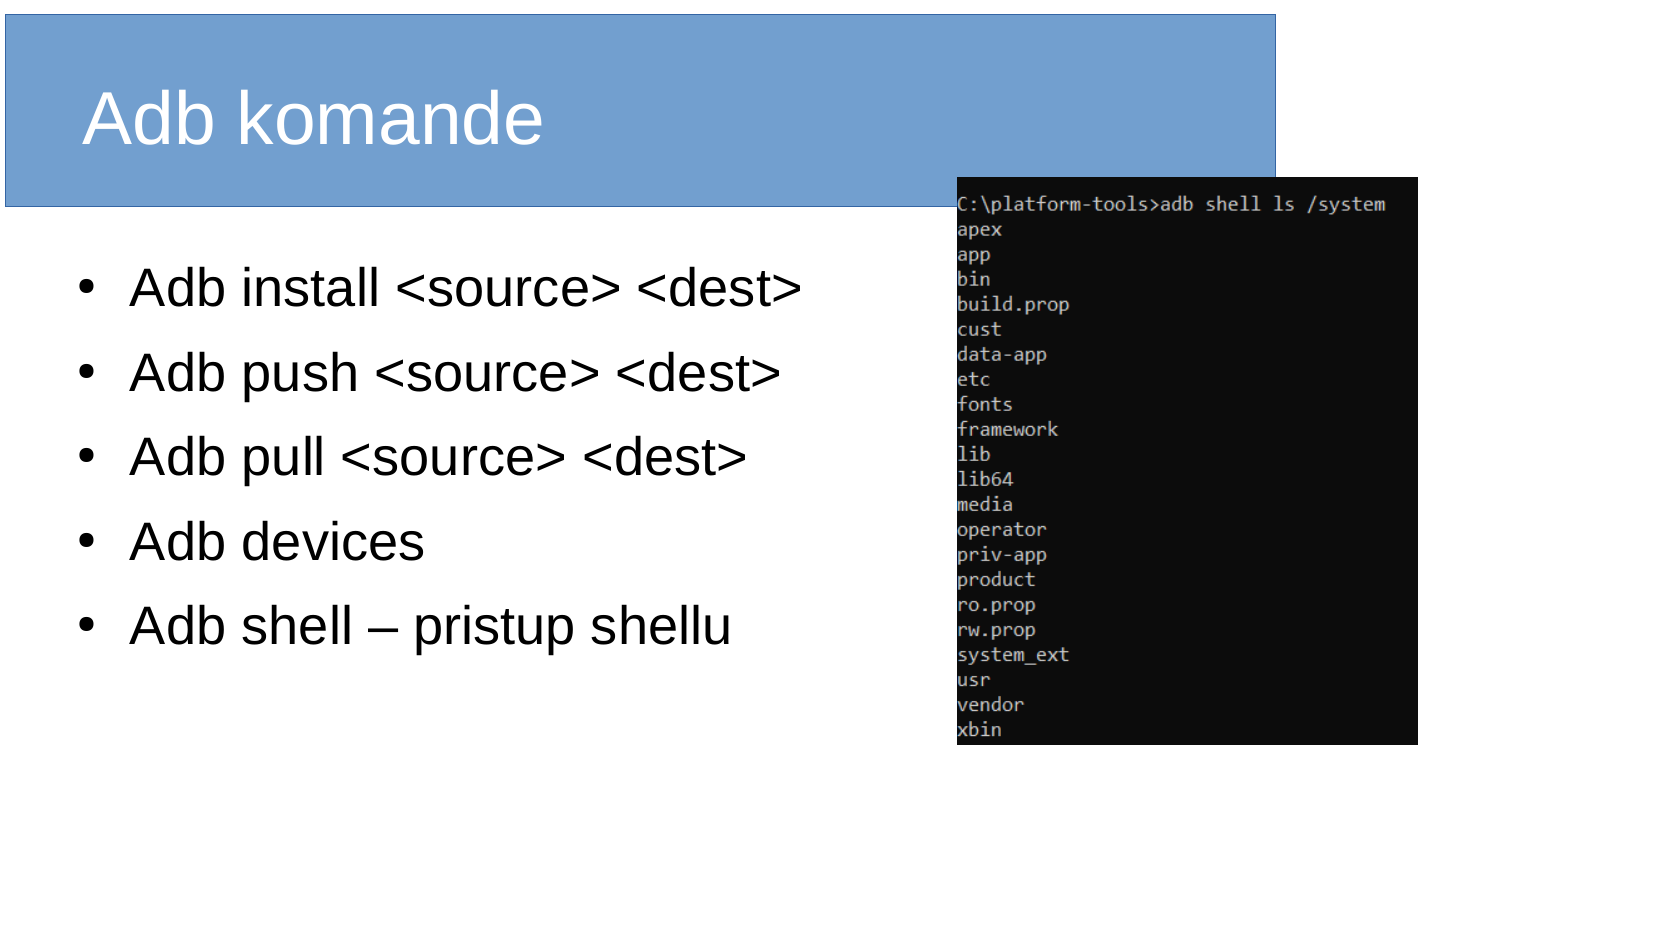

# Adb komande
Adb install <source> <dest>
Adb push <source> <dest>
Adb pull <source> <dest>
Adb devices
Adb shell – pristup shellu